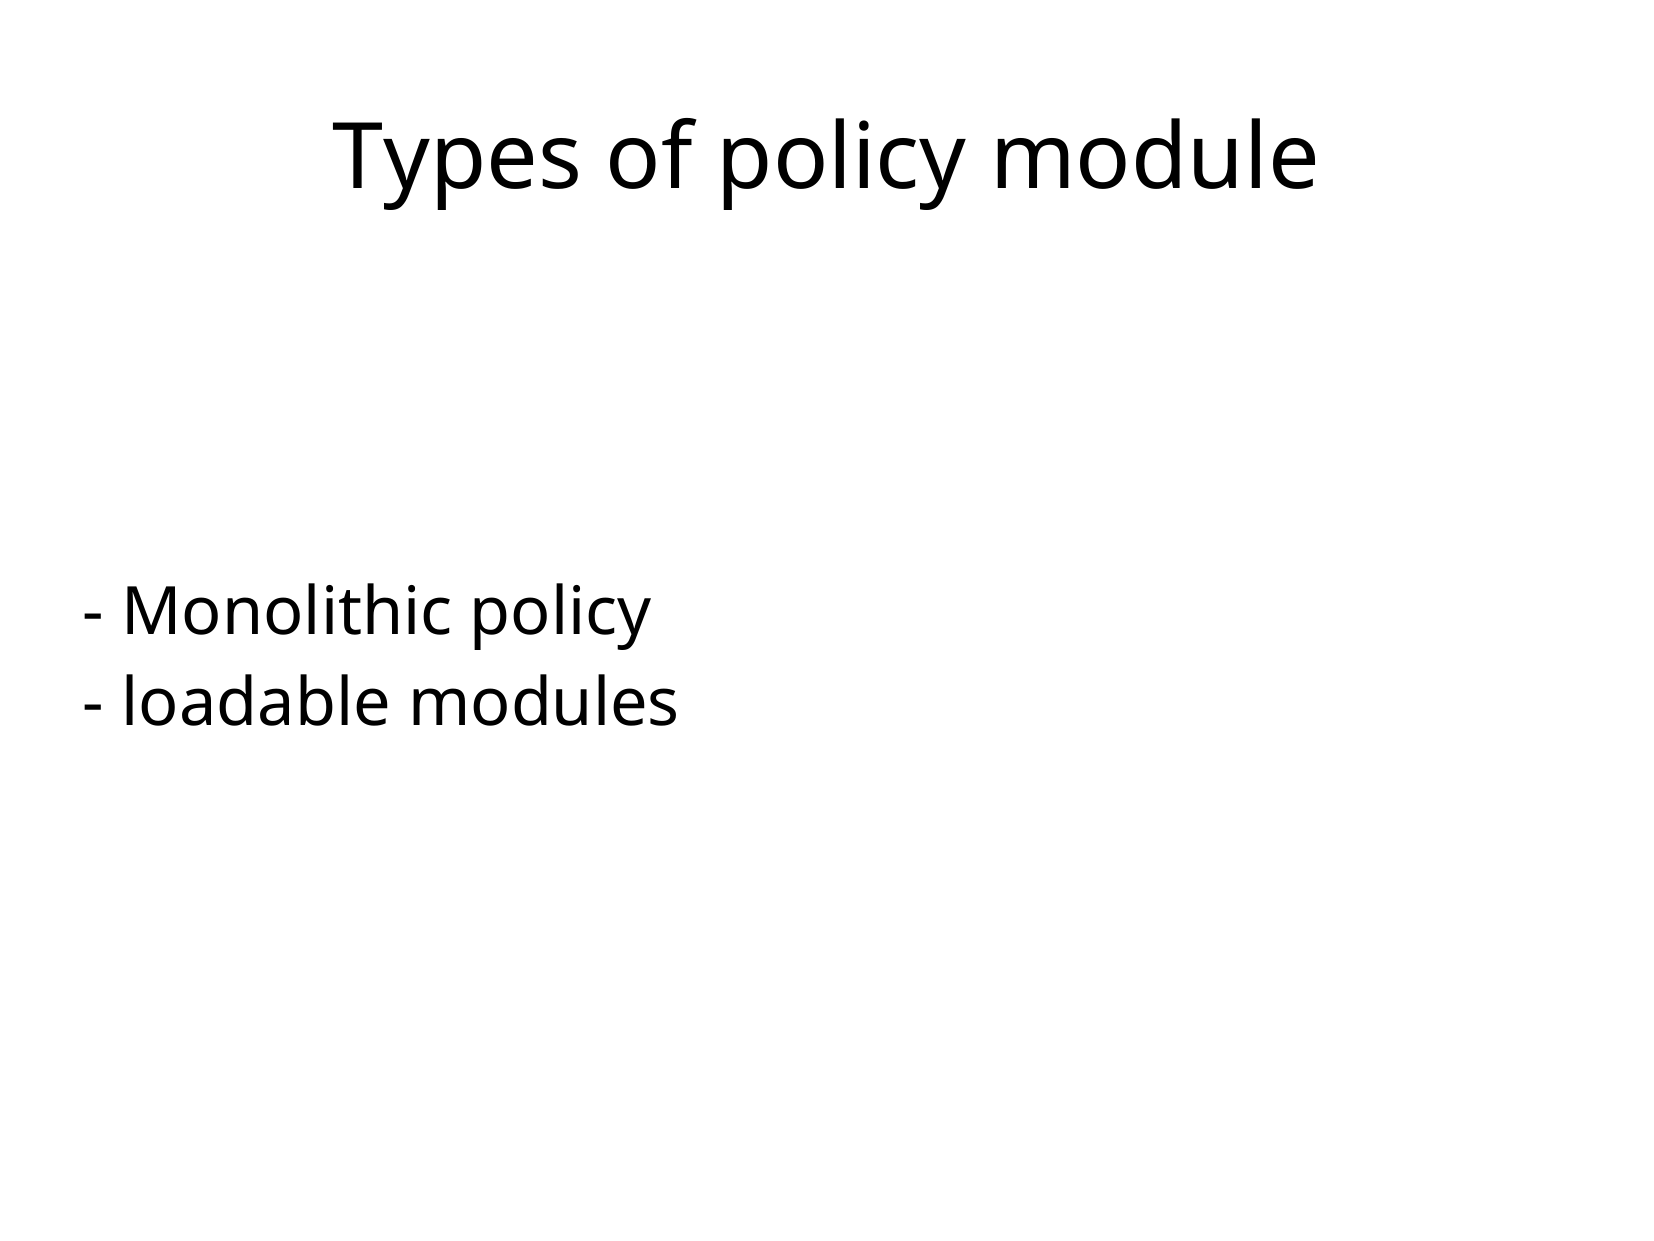

# Types of policy module
- Monolithic policy
- loadable modules